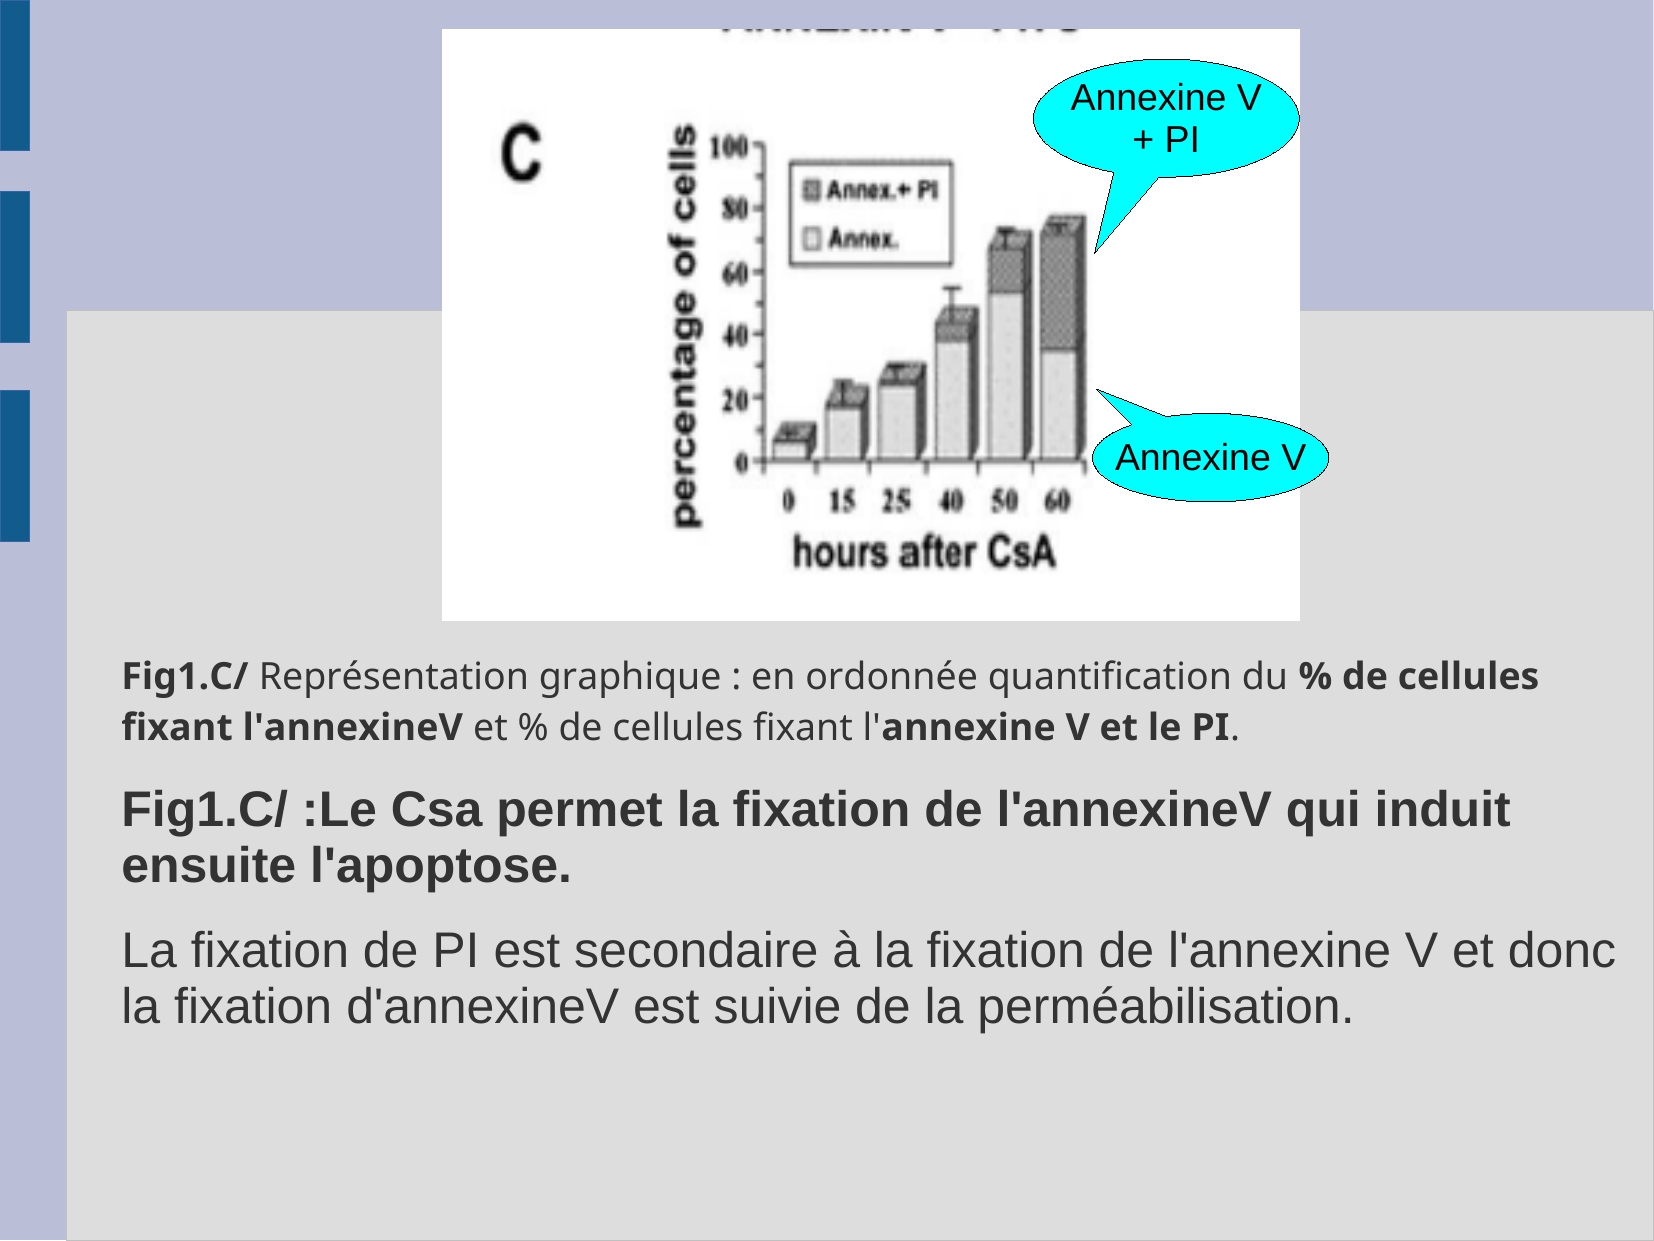

Annexine V
+ PI
#
Annexine V
Fig1.C/ Représentation graphique : en ordonnée quantification du % de cellules fixant l'annexineV et % de cellules fixant l'annexine V et le PI.
Fig1.C/ :Le Csa permet la fixation de l'annexineV qui induit ensuite l'apoptose.
La fixation de PI est secondaire à la fixation de l'annexine V et donc la fixation d'annexineV est suivie de la perméabilisation.